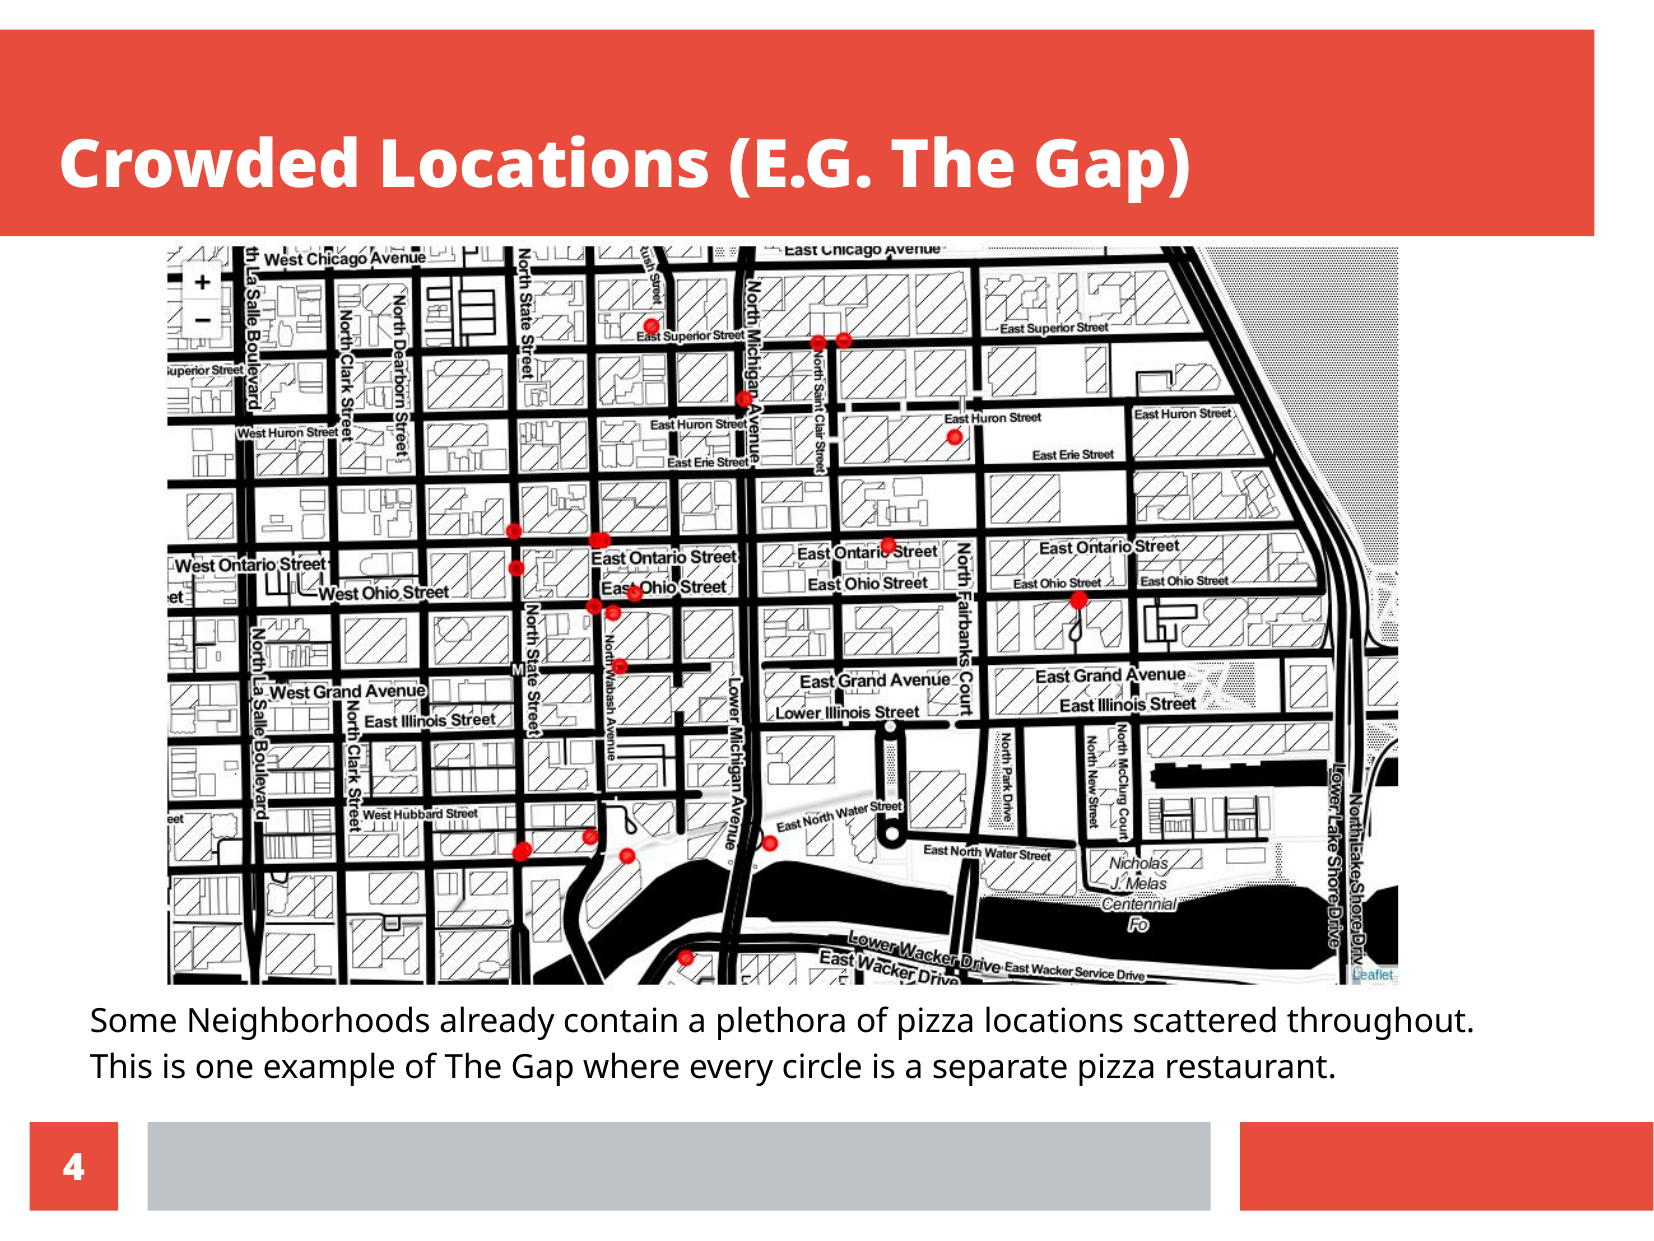

# Crowded Locations (E.G. The Gap)
Some Neighborhoods already contain a plethora of pizza locations scattered throughout. This is one example of The Gap where every circle is a separate pizza restaurant.
4